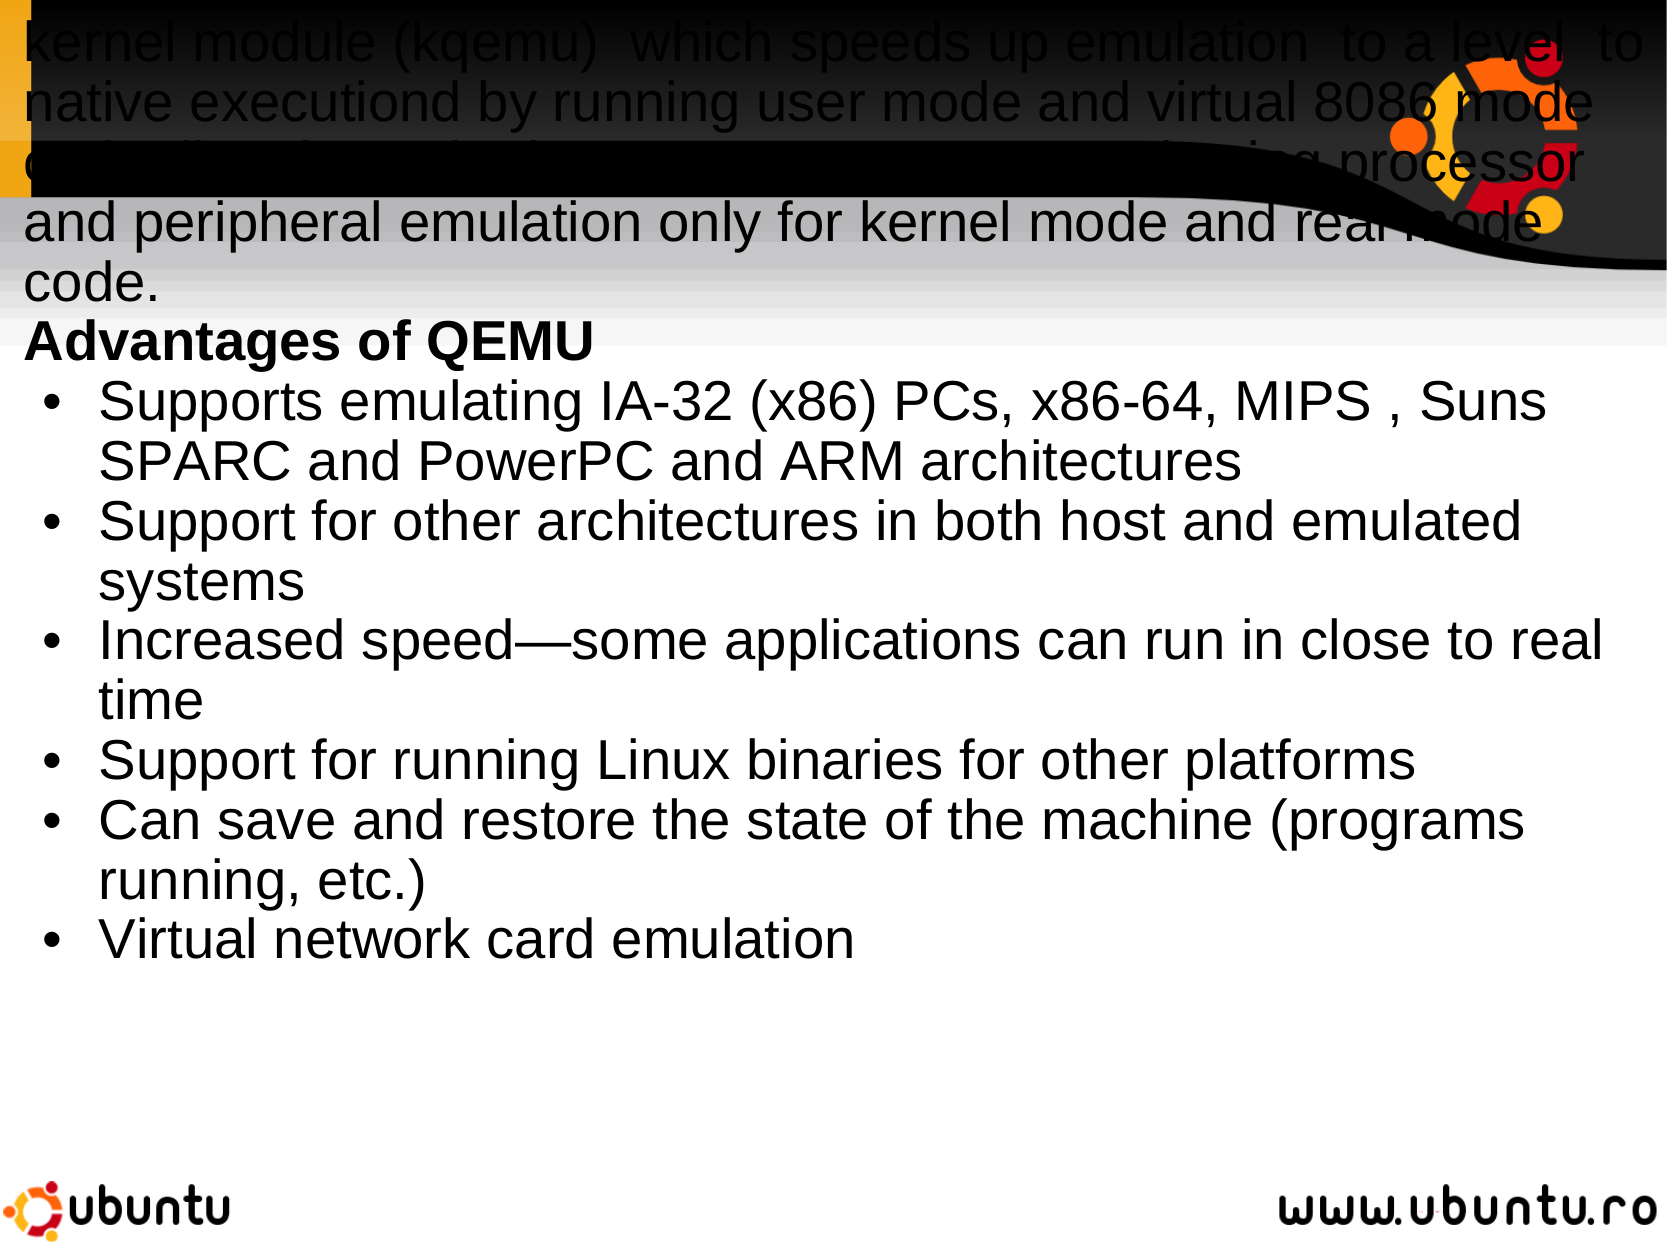

# kernel module (kqemu)  which speeds up emulation to a level to native executiond by running user mode and virtual 8086 mode code directly on the host computers CPU, and using processor and peripheral emulation only for kernel mode and real mode code.
Advantages of QEMU
Supports emulating IA-32 (x86) PCs, x86-64, MIPS , Suns SPARC and PowerPC and ARM architectures
Support for other architectures in both host and emulated systems
Increased speed—some applications can run in close to real time
Support for running Linux binaries for other platforms
Can save and restore the state of the machine (programs running, etc.)
Virtual network card emulation